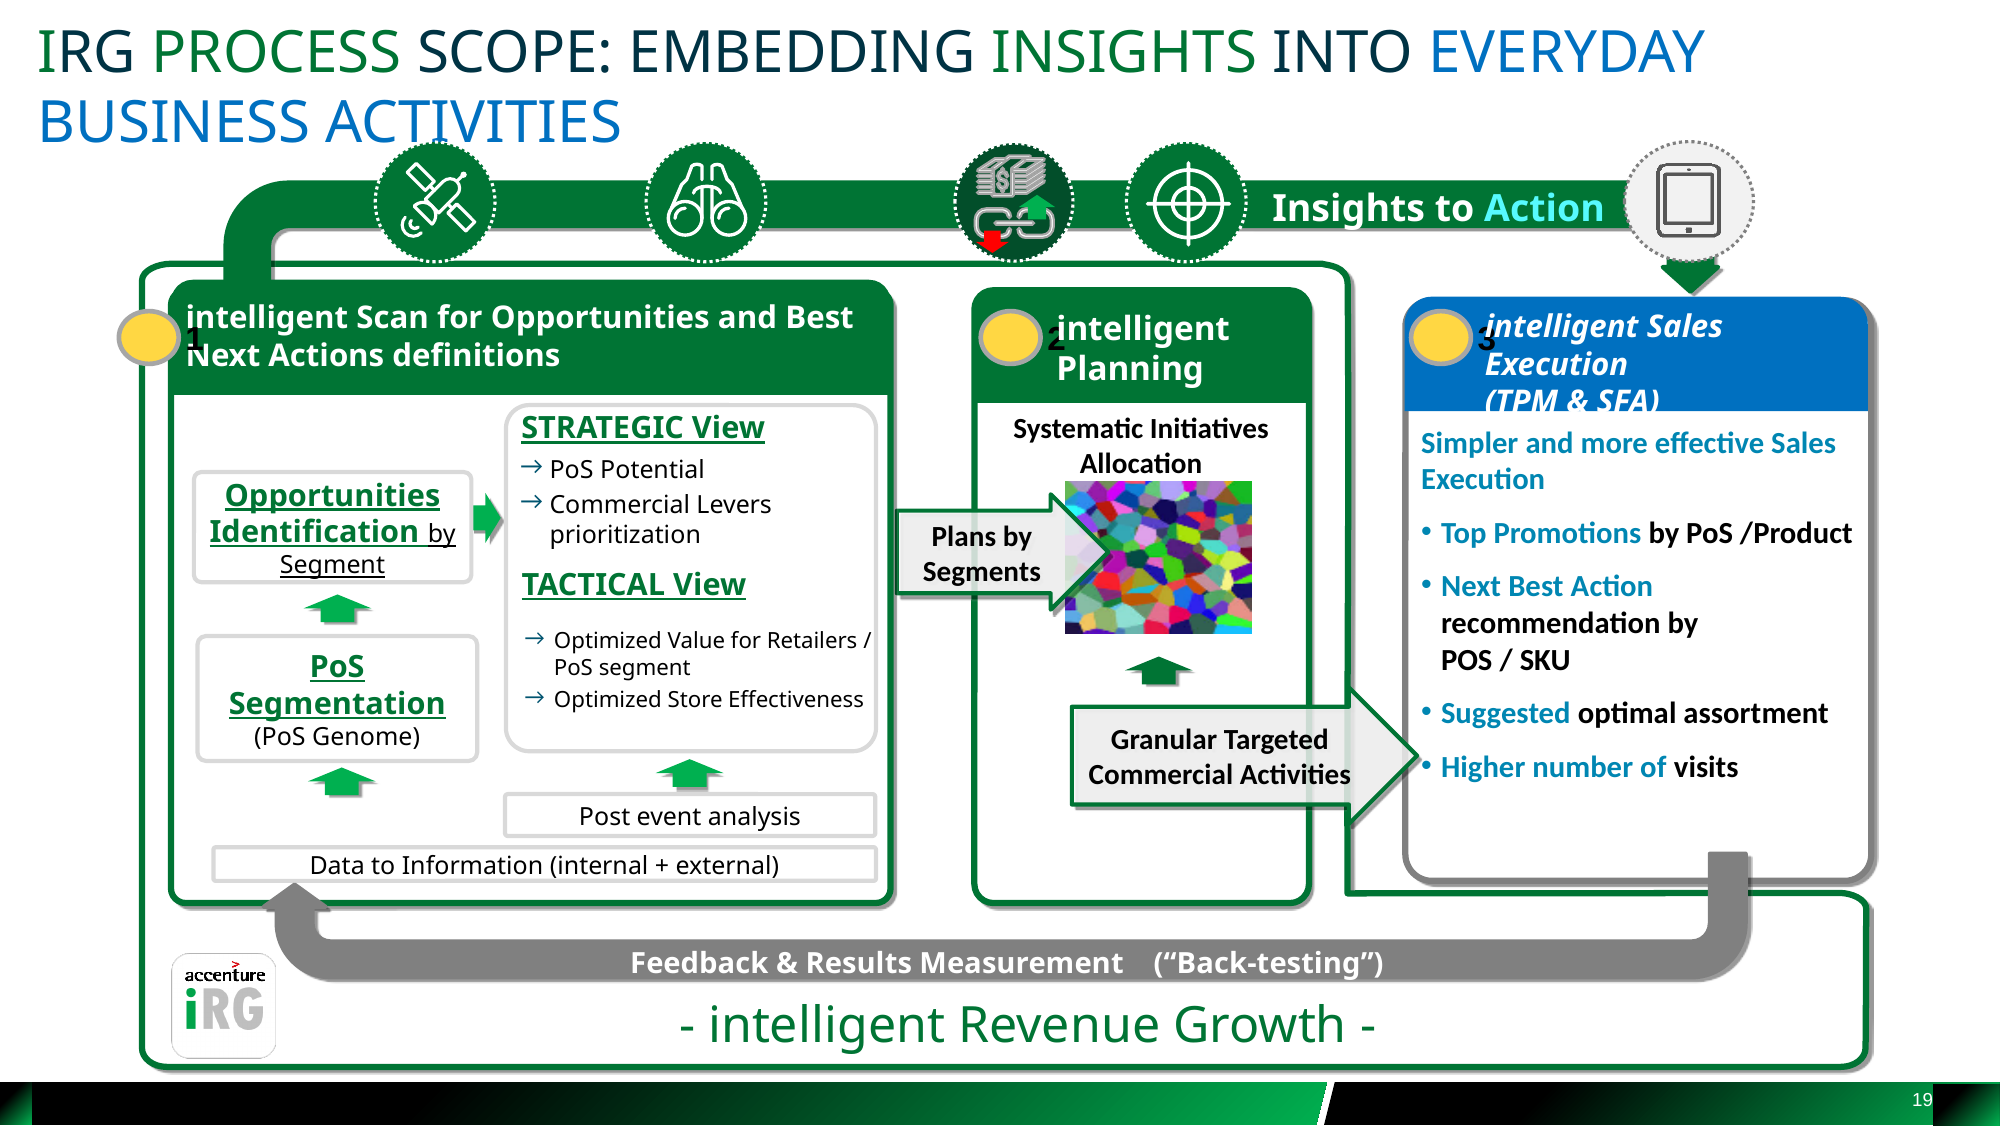

# iRG Process Scope: Embedding Insights into everyday Business Activities
Insights to Action
- intelligent Revenue Growth -
intelligent Scan for Opportunities and Best Next Actions definitions
intelligent Sales
Execution
(TPM & SFA)
intelligent Planning
Simpler and more effective Sales Execution
Top Promotions by PoS /Product
Next Best Action recommendation by
POS / SKU
Suggested optimal assortment
Higher number of visits
1
2
3
STRATEGIC View
TACTICAL View
 PoS Potential
Commercial Levers prioritization
Opportunities Identification by Segment
Optimized Value for Retailers / PoS segment
Optimized Store Effectiveness
PoS Segmentation
(PoS Genome)
Post event analysis
Data to Information (internal + external)
Systematic Initiatives
Allocation
Plans by Segments
Granular Targeted Commercial Activities
Feedback & Results Measurement (“Back-testing”)